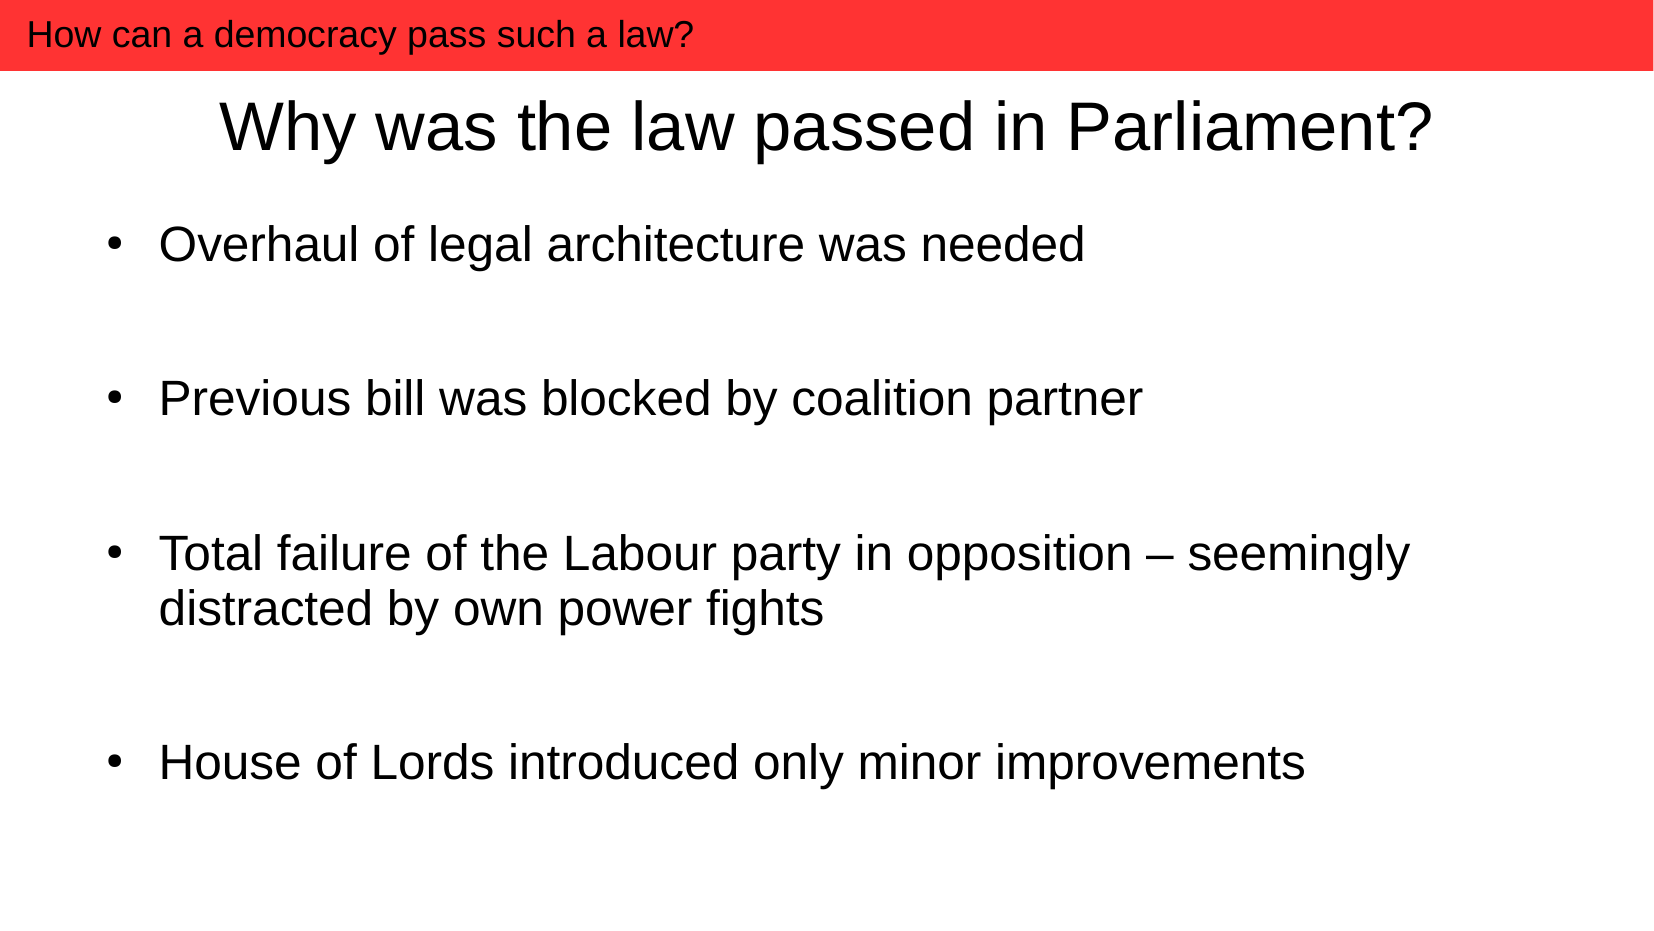

How can a democracy pass such a law?
# Why was the law passed in Parliament?
Overhaul of legal architecture was needed
Previous bill was blocked by coalition partner
Total failure of the Labour party in opposition – seemingly distracted by own power fights
House of Lords introduced only minor improvements